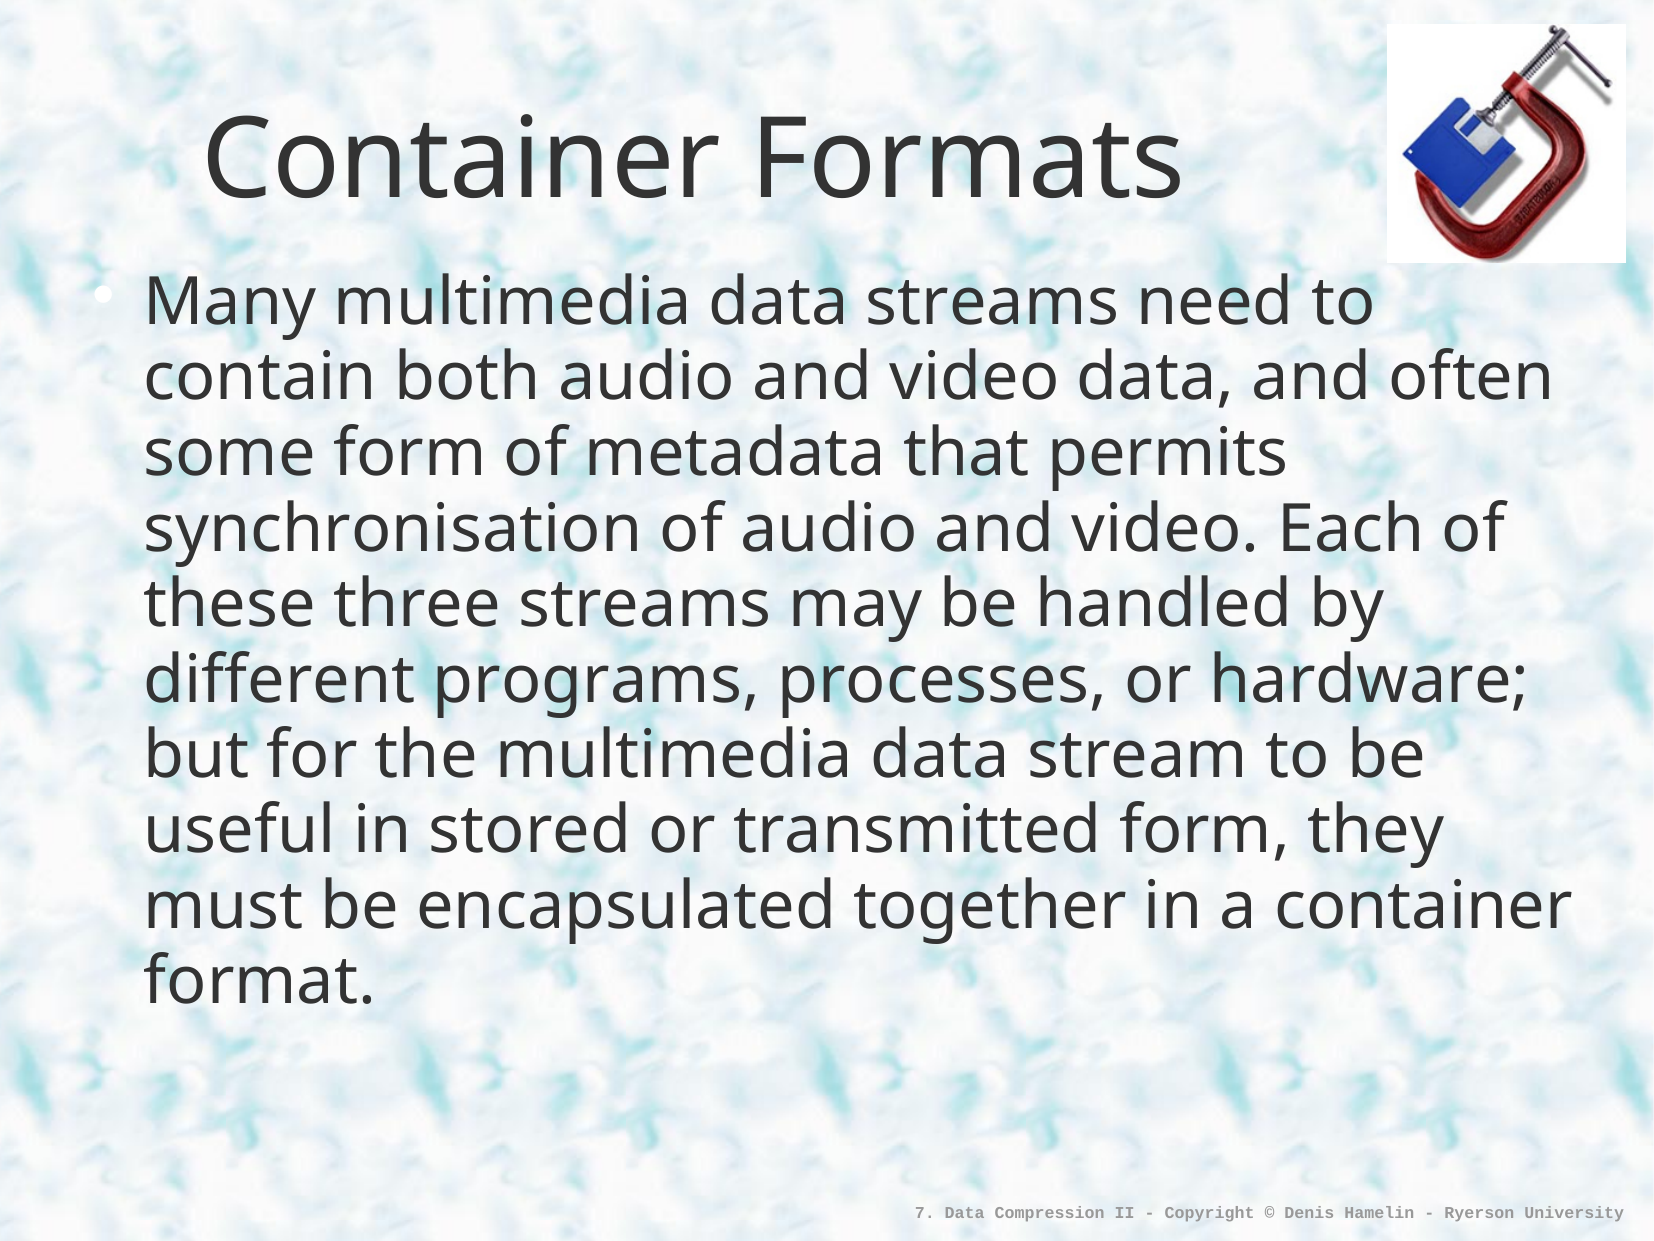

# Container Formats
Many multimedia data streams need to contain both audio and video data, and often some form of metadata that permits synchronisation of audio and video. Each of these three streams may be handled by different programs, processes, or hardware; but for the multimedia data stream to be useful in stored or transmitted form, they must be encapsulated together in a container format.